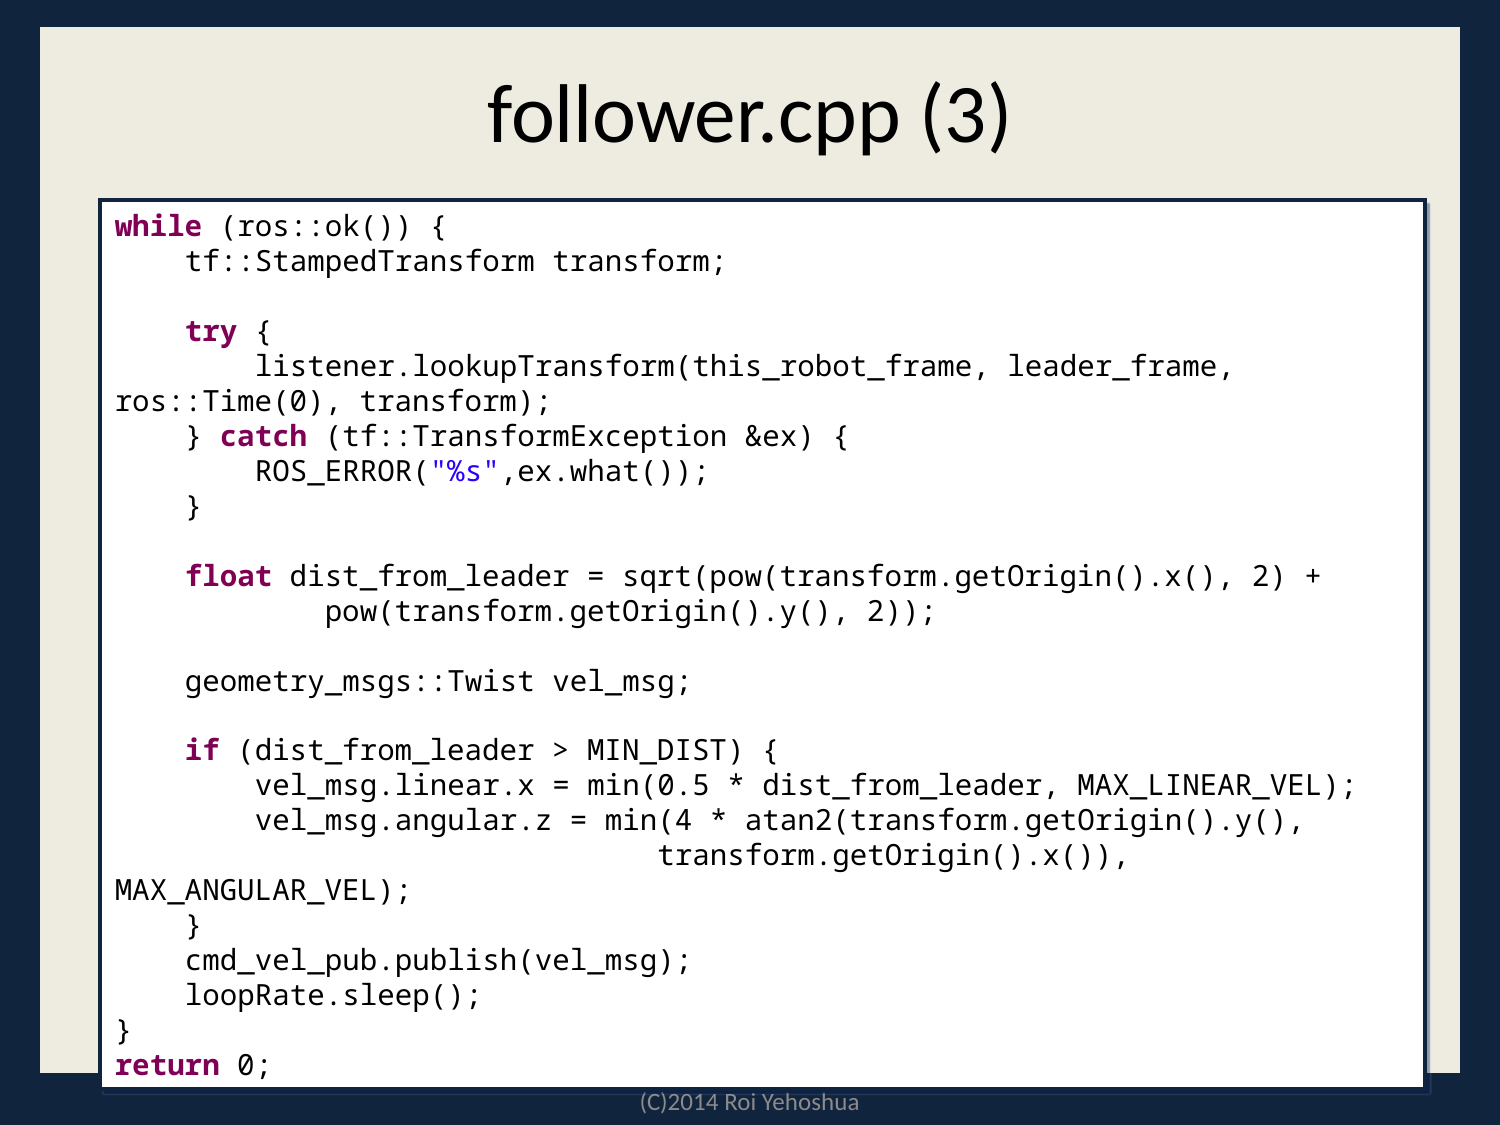

# follower.cpp (3)
while (ros::ok()) {
 tf::StampedTransform transform;
 try {
 listener.lookupTransform(this_robot_frame, leader_frame, ros::Time(0), transform);
 } catch (tf::TransformException &ex) {
 ROS_ERROR("%s",ex.what());
 }
 float dist_from_leader = sqrt(pow(transform.getOrigin().x(), 2) +
 pow(transform.getOrigin().y(), 2));
 geometry_msgs::Twist vel_msg;
 if (dist_from_leader > MIN_DIST) {
 vel_msg.linear.x = min(0.5 * dist_from_leader, MAX_LINEAR_VEL);
 vel_msg.angular.z = min(4 * atan2(transform.getOrigin().y(),
 transform.getOrigin().x()), MAX_ANGULAR_VEL);
 }
 cmd_vel_pub.publish(vel_msg);
 loopRate.sleep();
}
return 0;
(C)2014 Roi Yehoshua